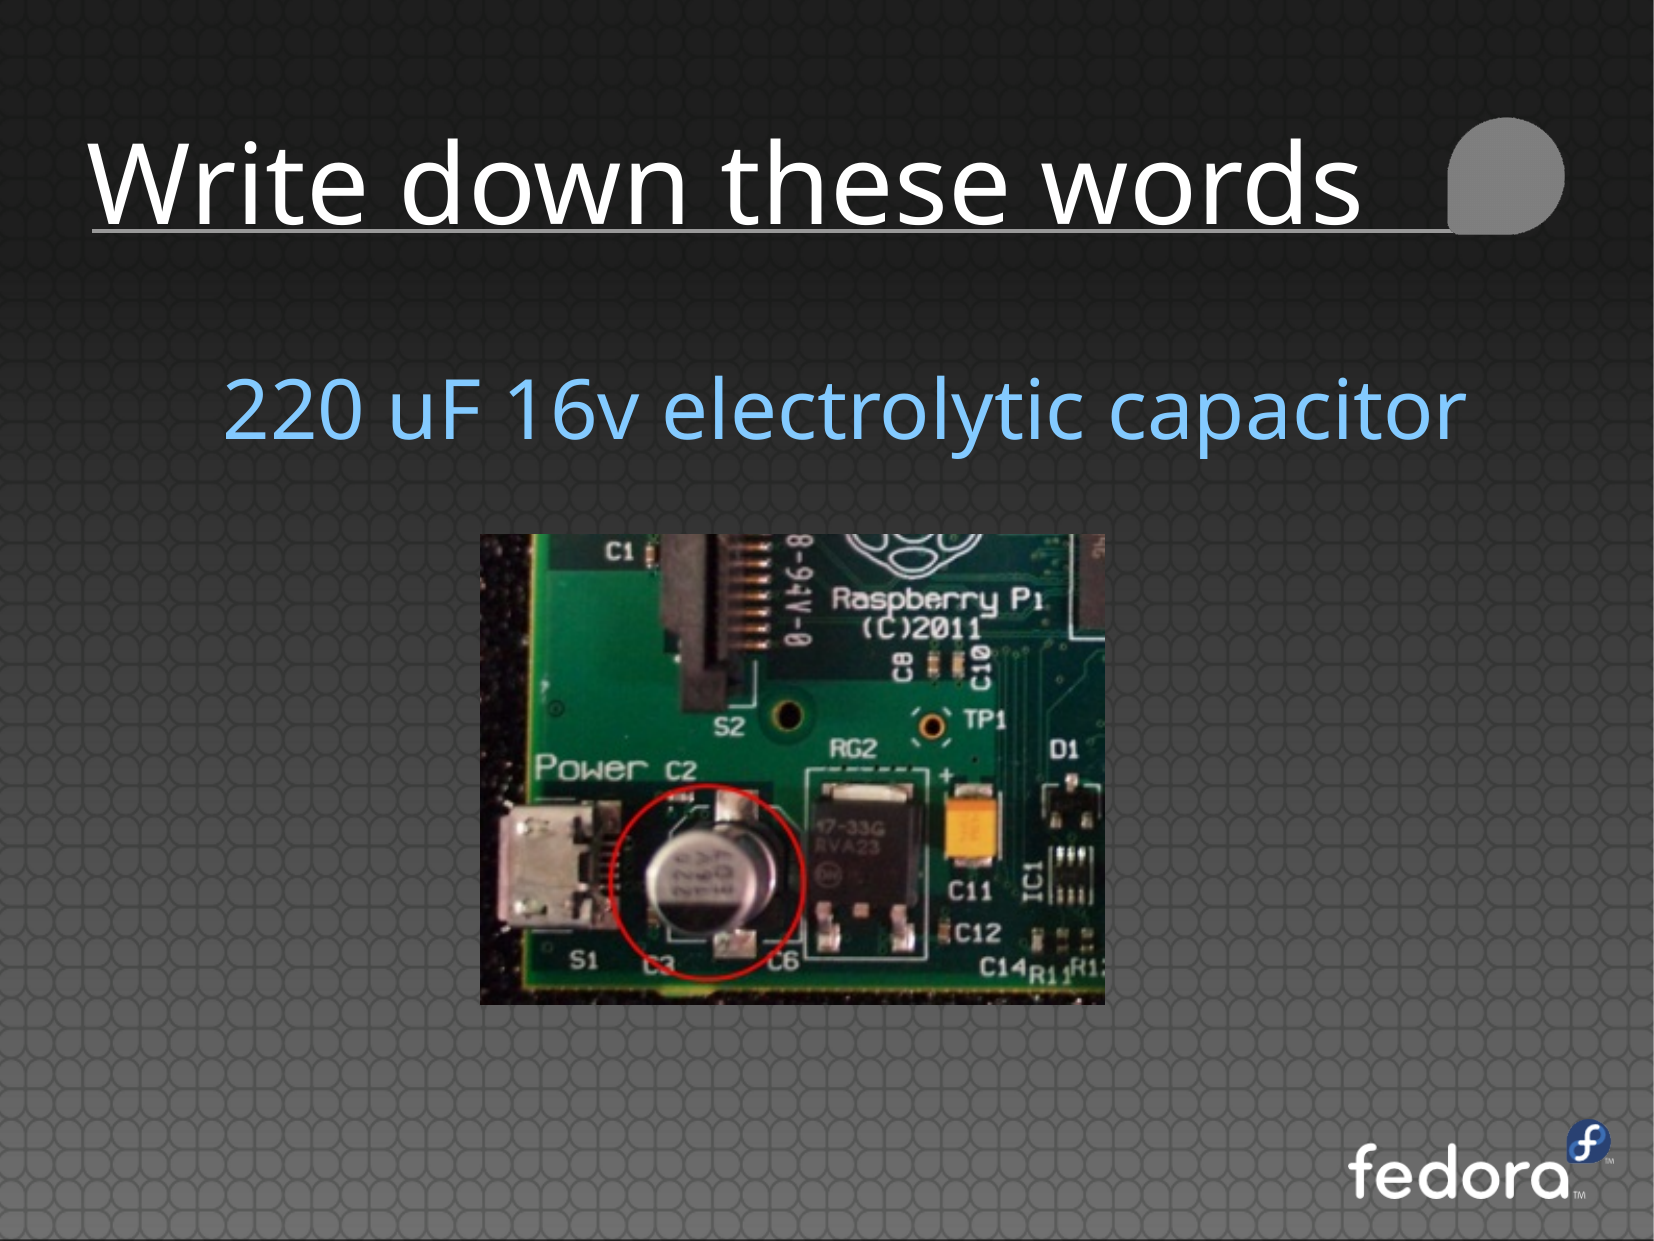

220 uF 16v electrolytic capacitor
# Write down these words